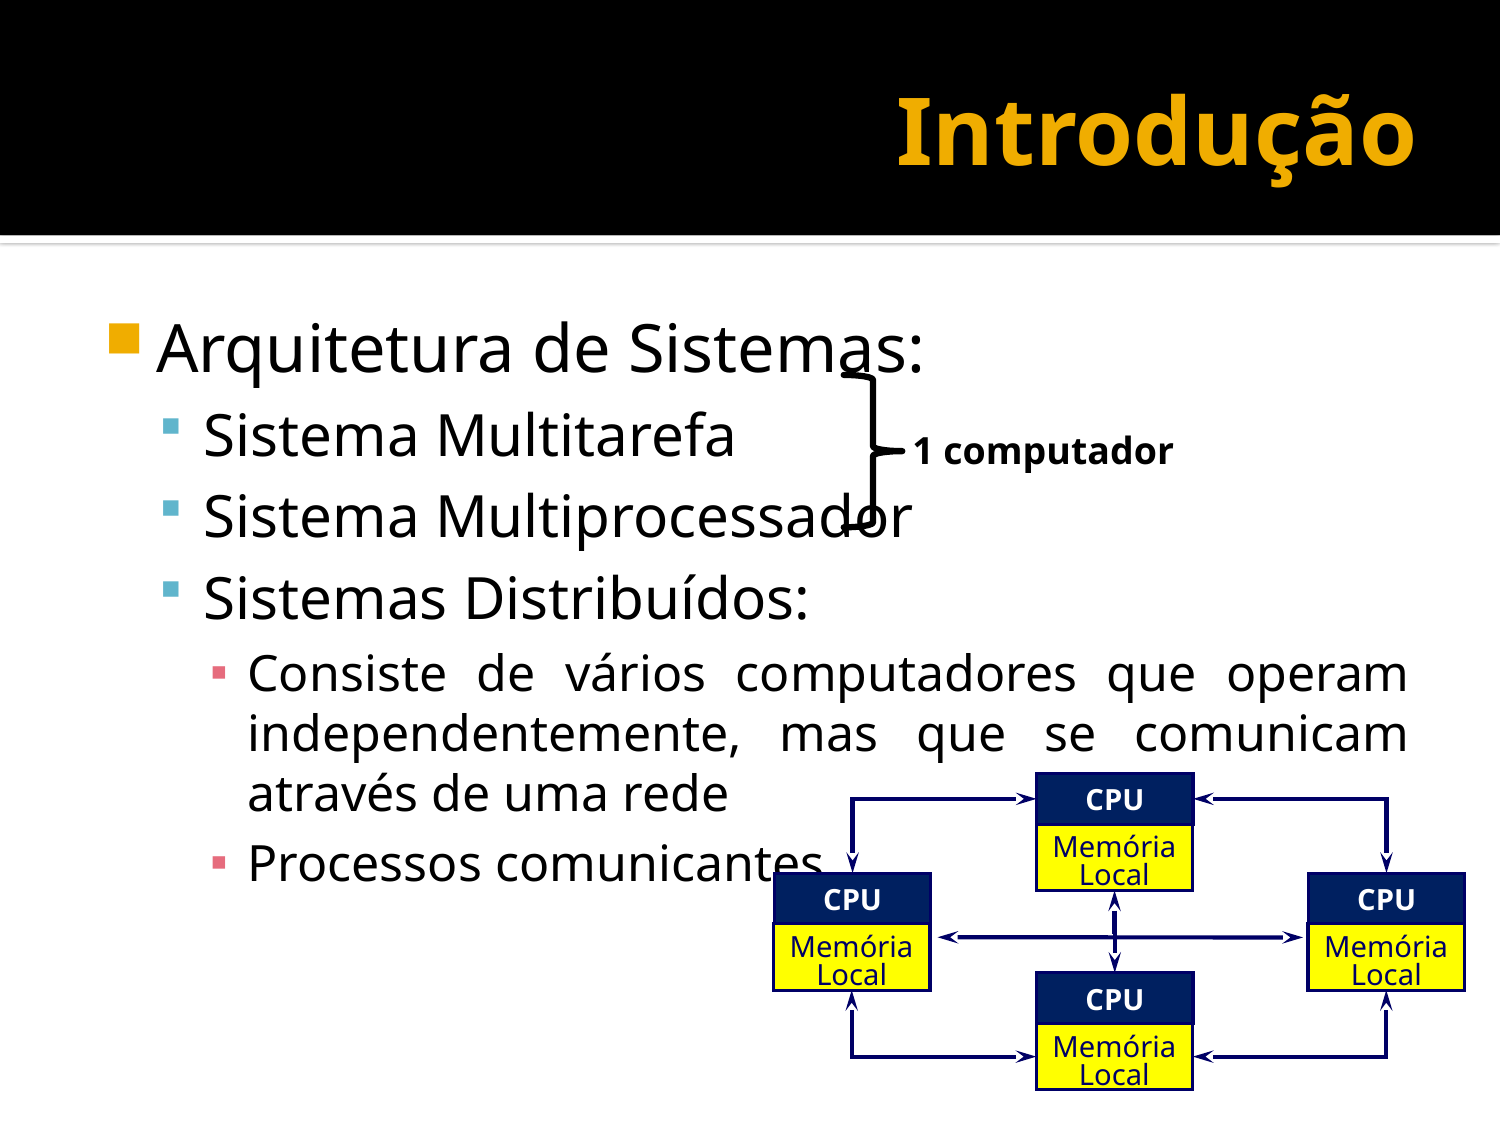

# Introdução
Arquitetura de Sistemas:
Sistema Multitarefa
Sistema Multiprocessador
Sistemas Distribuídos:
Consiste de vários computadores que operam independentemente, mas que se comunicam através de uma rede
Processos comunicantes
1 computador
CPU
Memória
Local
CPU
Memória
Local
CPU
Memória
Local
CPU
Memória
Local